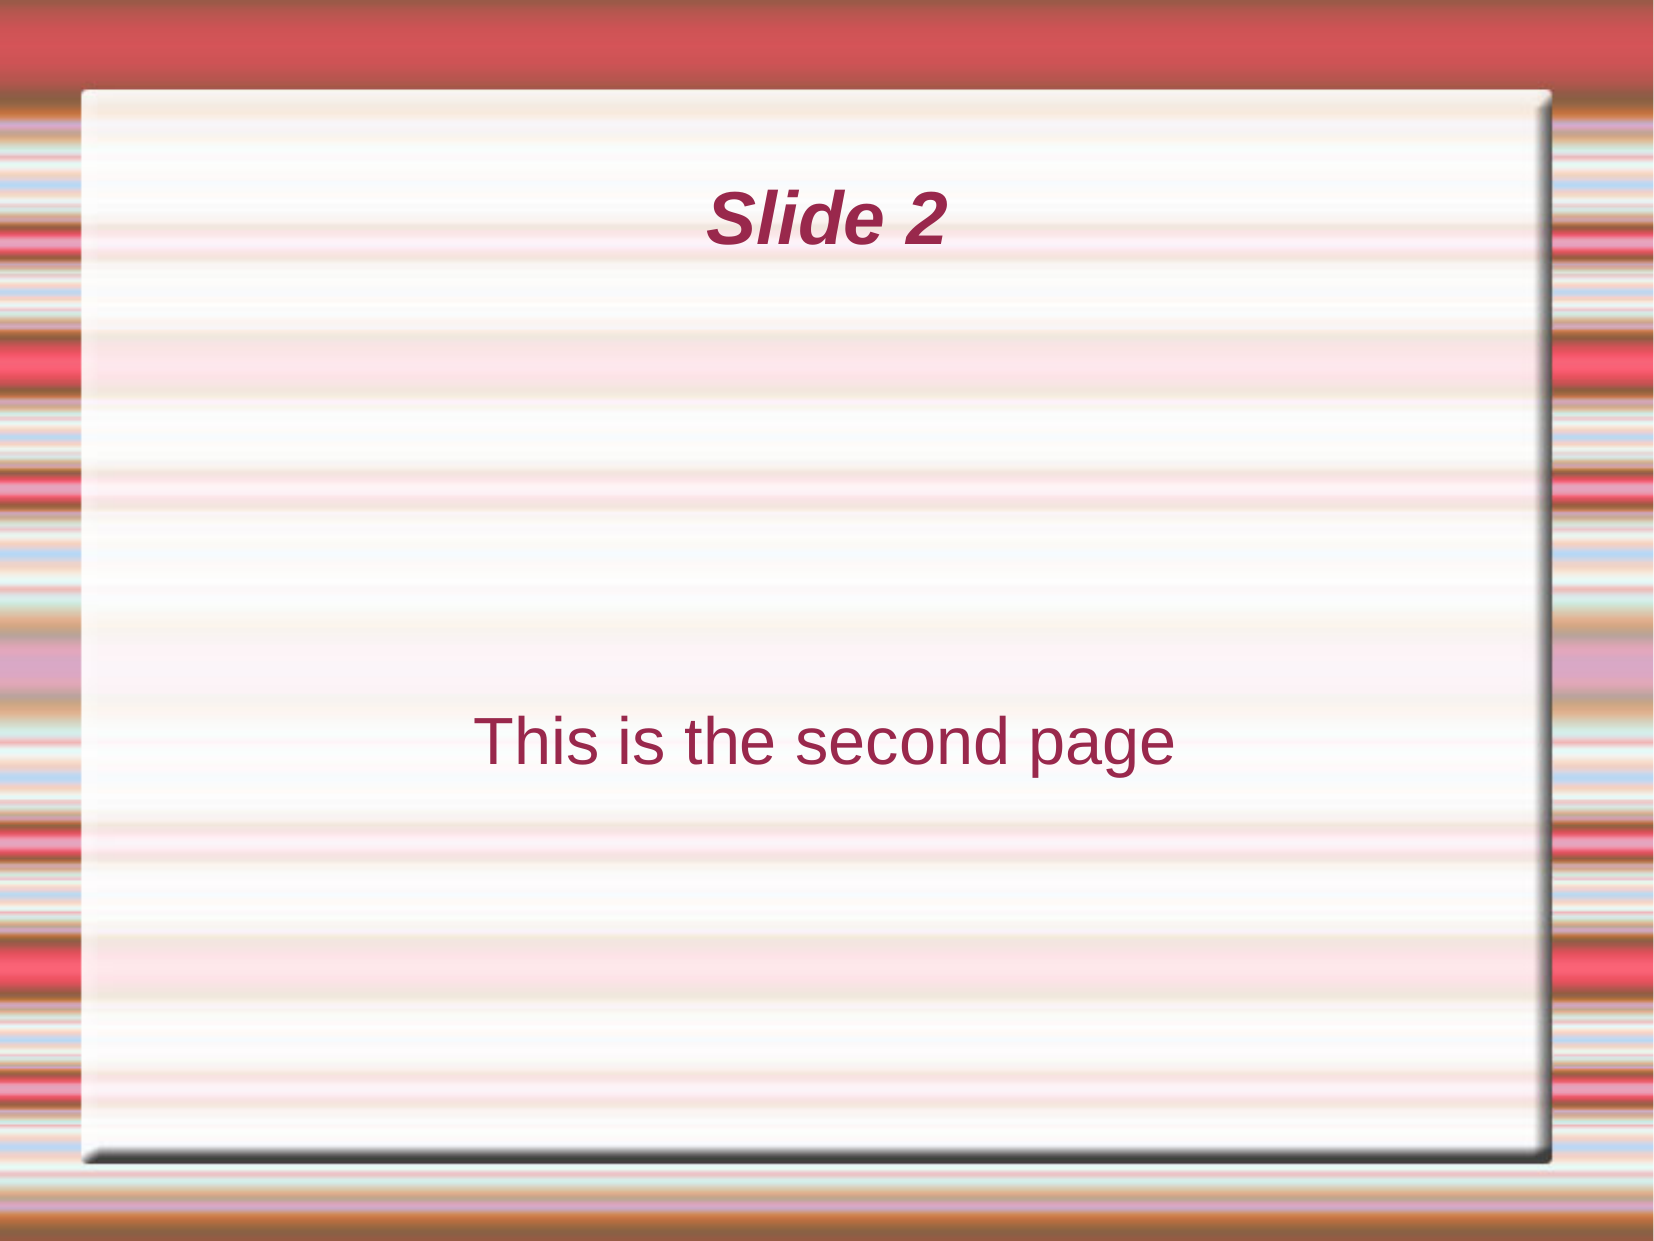

# Slide 2
This is the second page